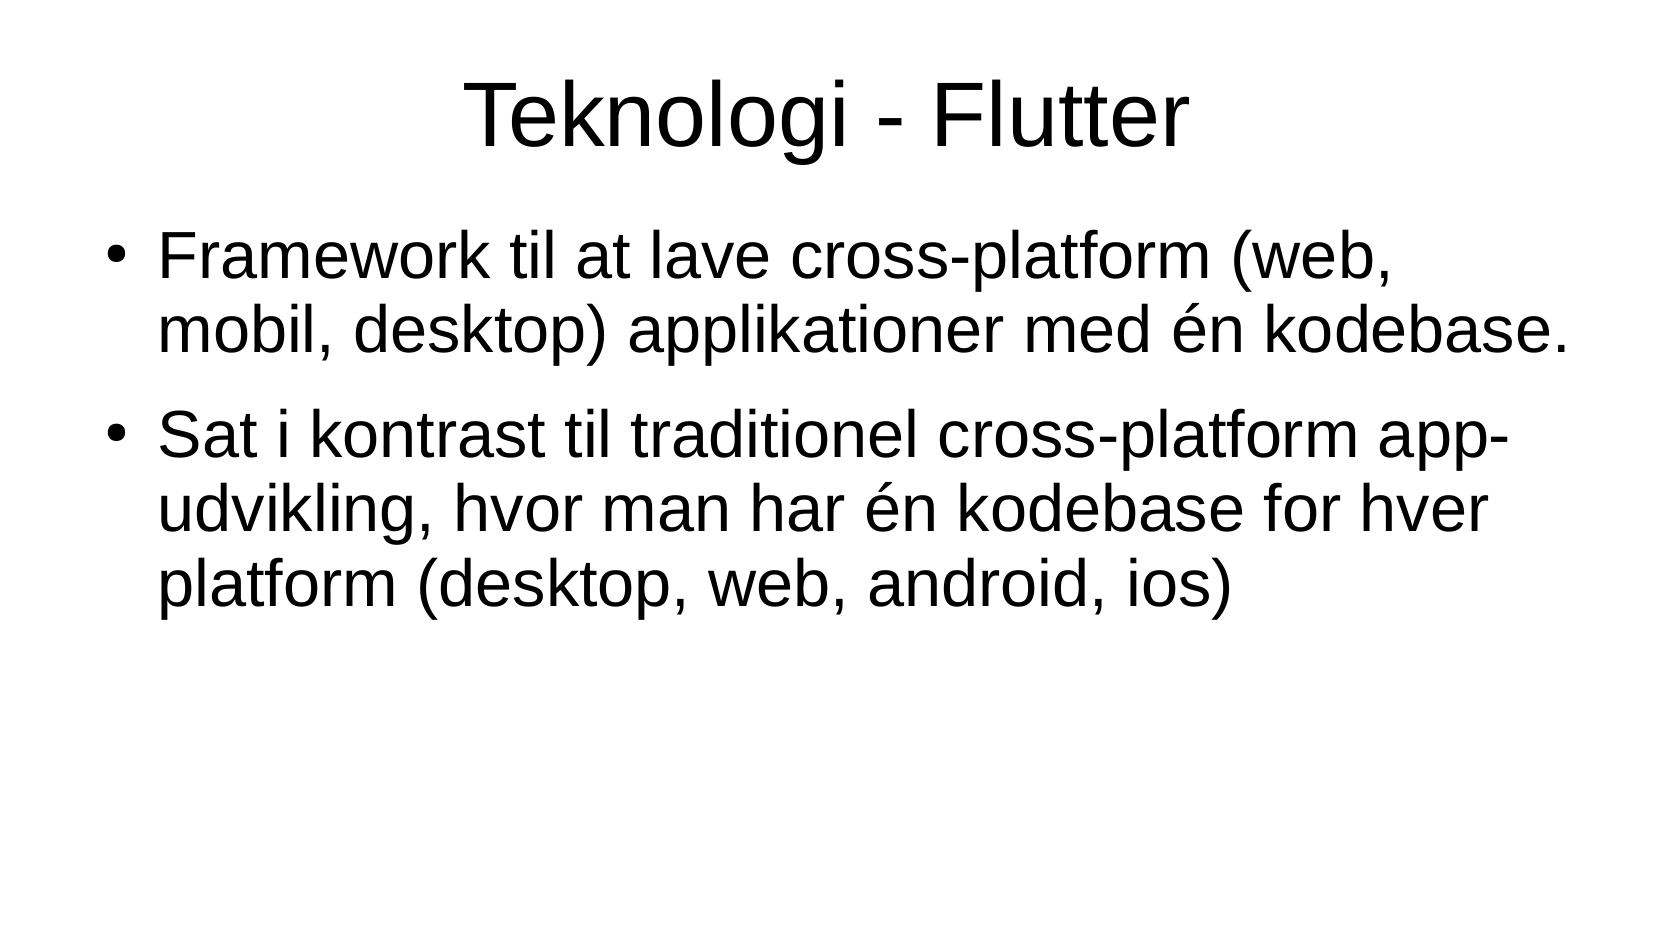

# Teknologi - Flutter
Framework til at lave cross-platform (web, mobil, desktop) applikationer med én kodebase.
Sat i kontrast til traditionel cross-platform app-udvikling, hvor man har én kodebase for hver platform (desktop, web, android, ios)